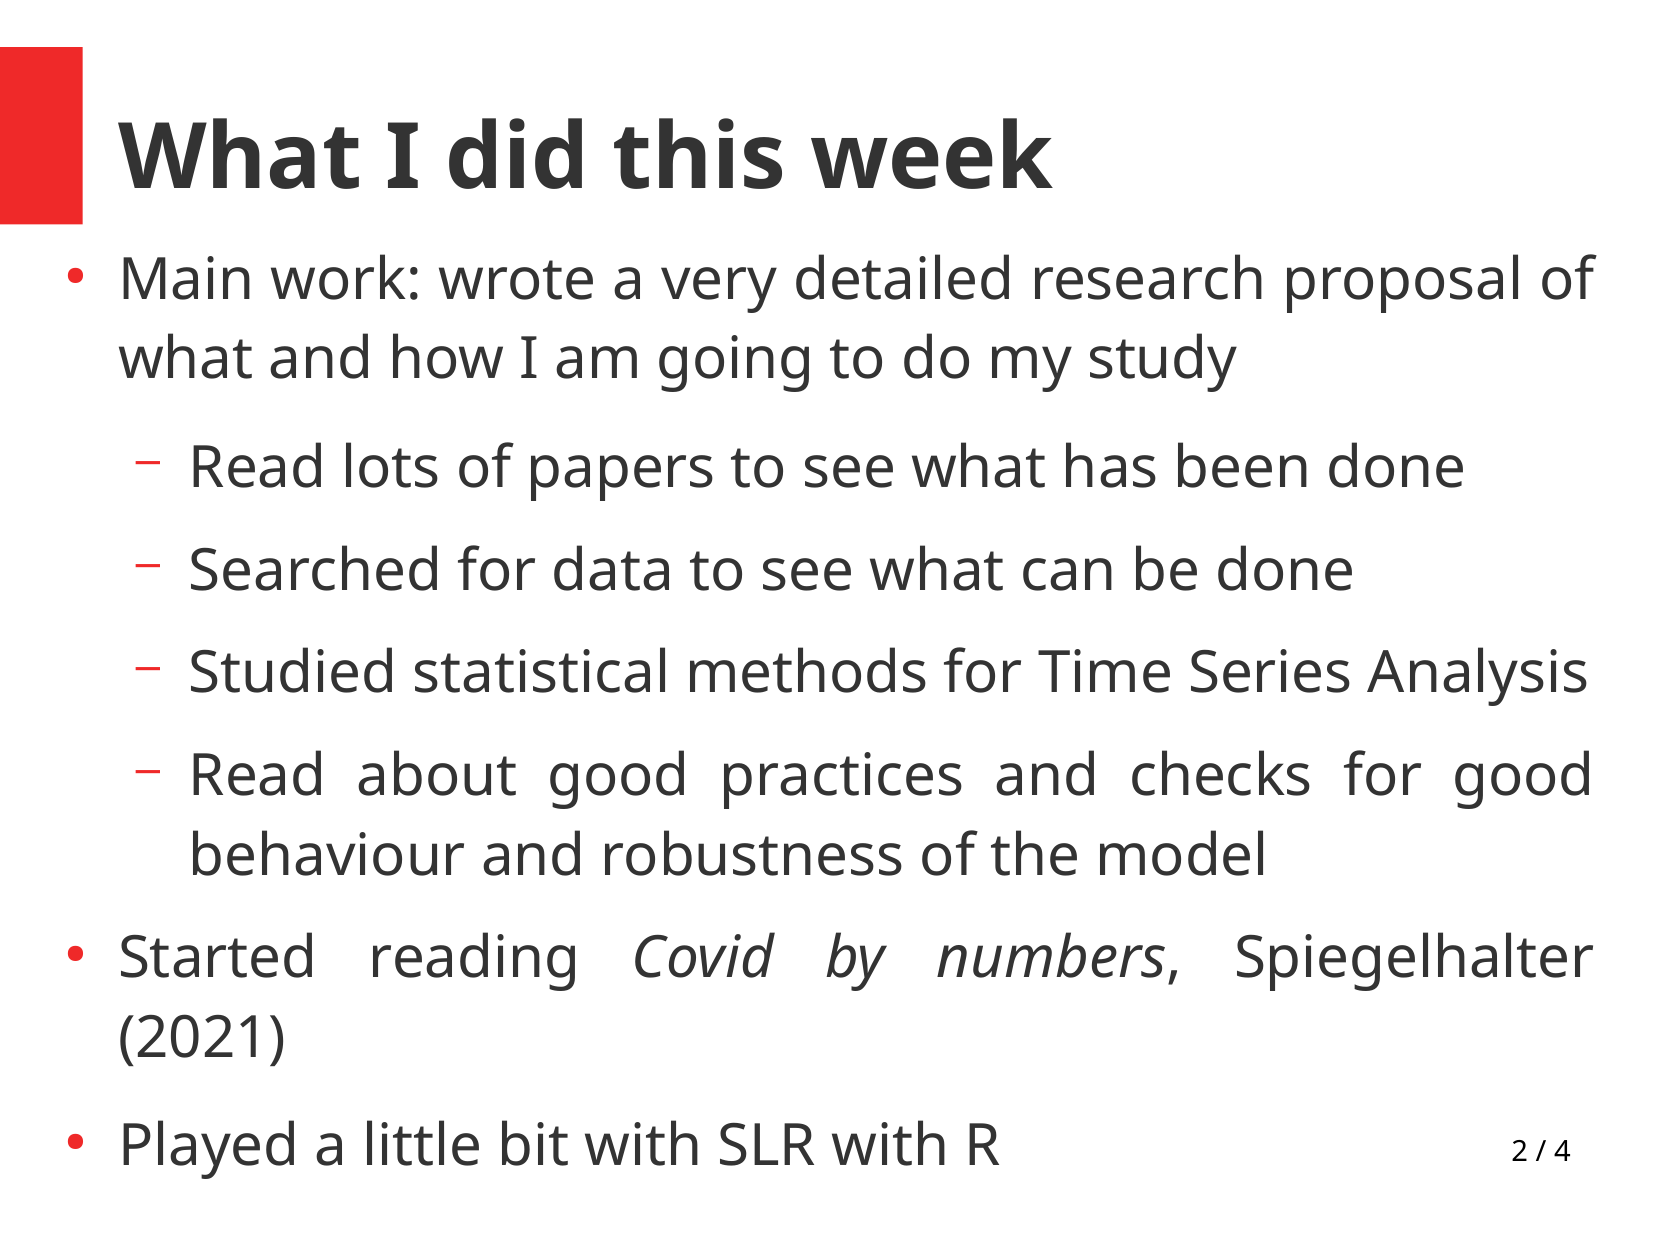

# What I did this week
Main work: wrote a very detailed research proposal of what and how I am going to do my study
Read lots of papers to see what has been done
Searched for data to see what can be done
Studied statistical methods for Time Series Analysis
Read about good practices and checks for good behaviour and robustness of the model
Started reading Covid by numbers, Spiegelhalter (2021)
Played a little bit with SLR with R
2